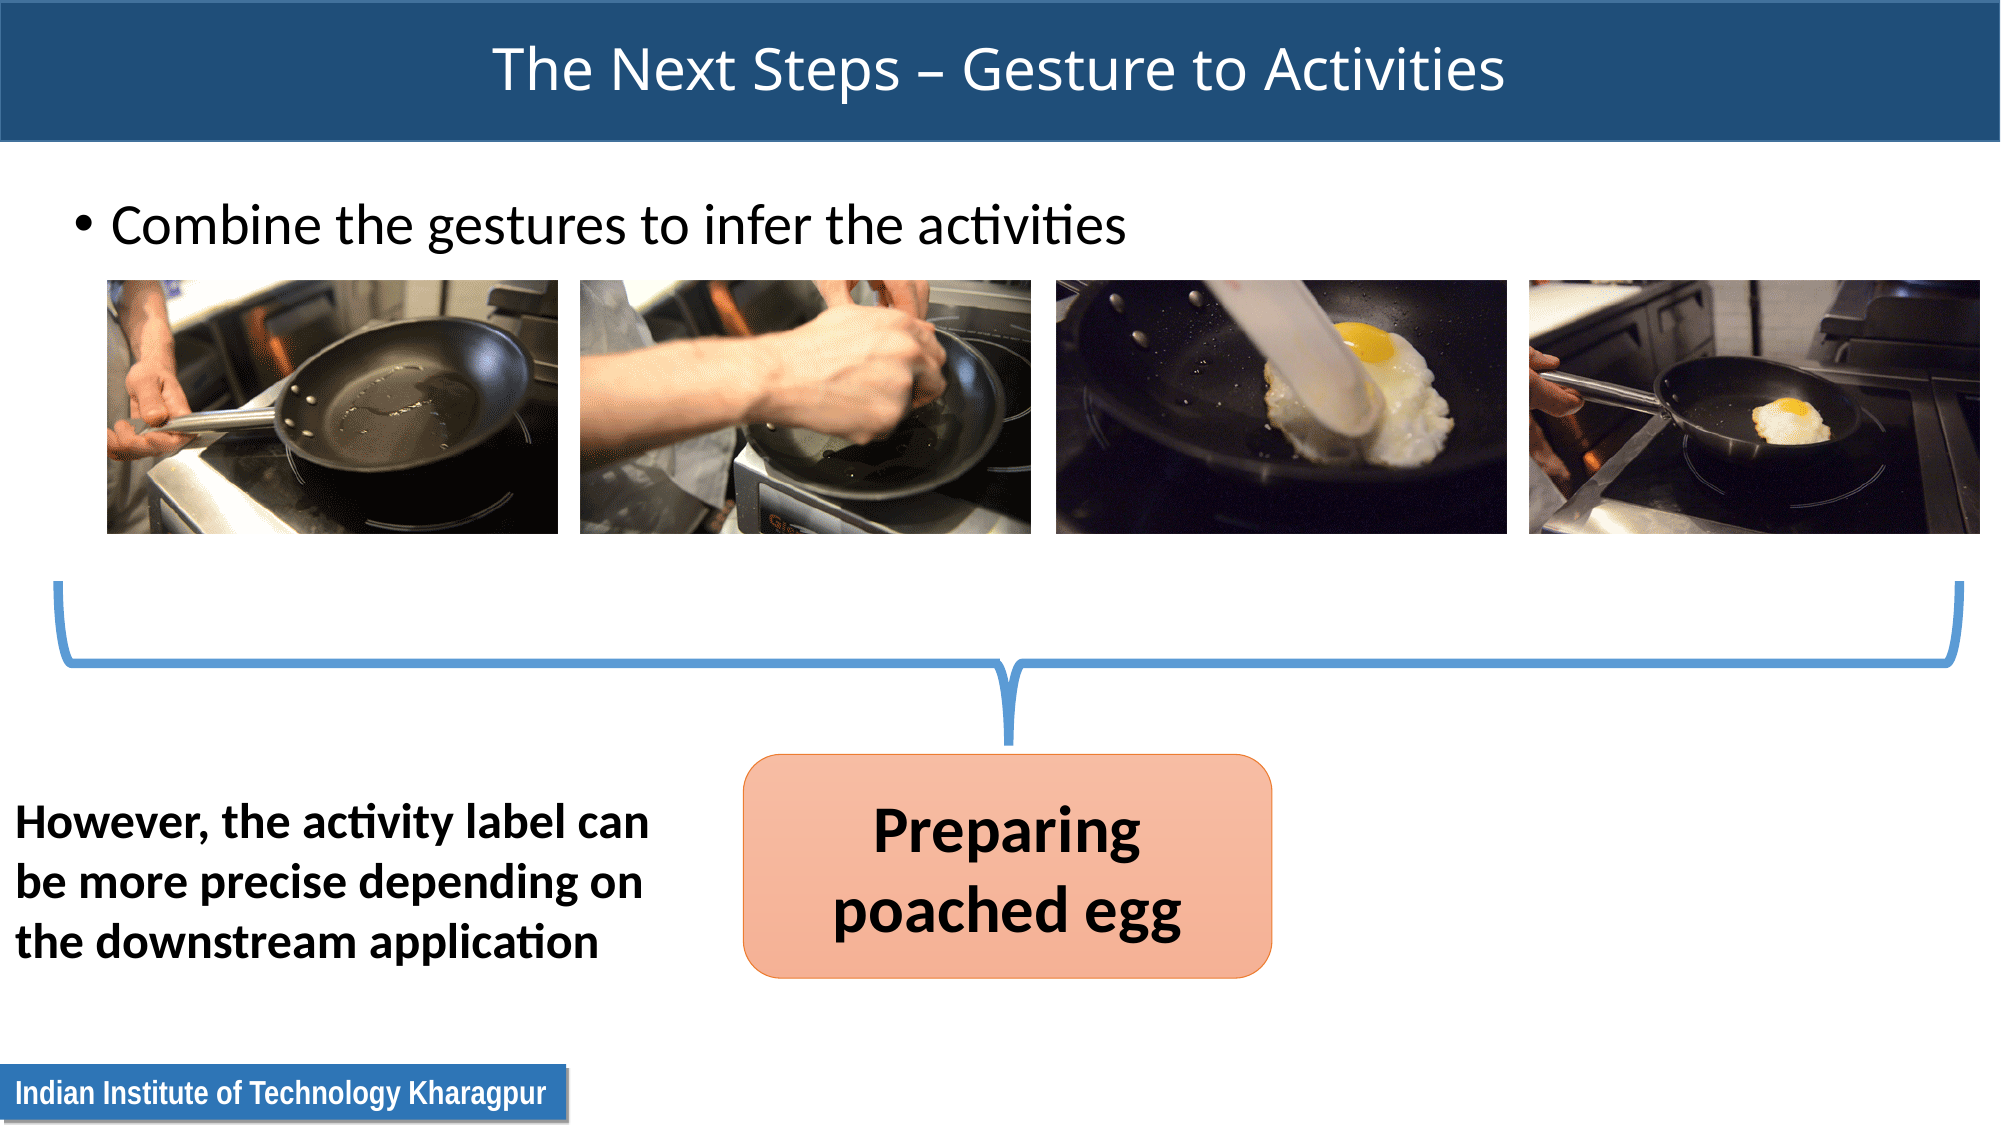

The Next Steps – Gesture to Activities
# Combine the gestures to infer the activities
Preparing poached egg
However, the activity label can be more precise depending on the downstream application